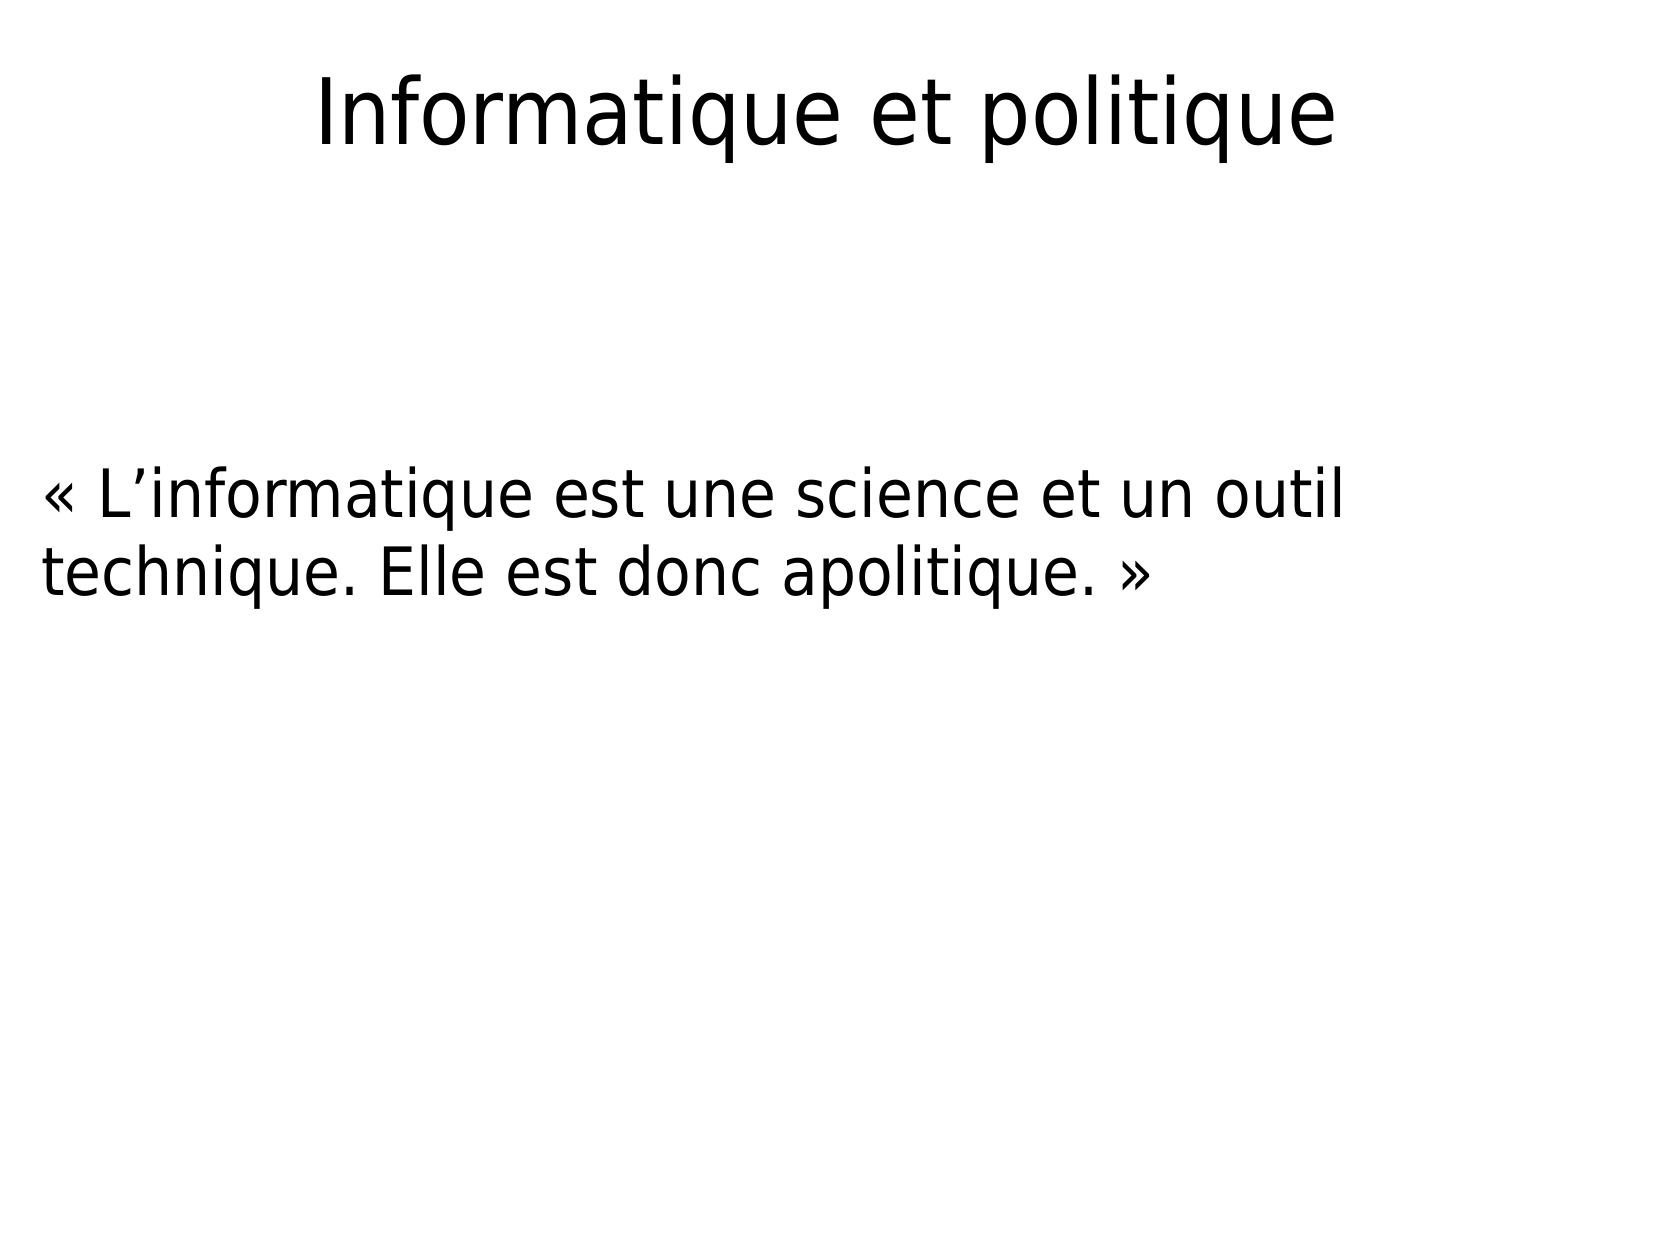

# Informatique et politique
« L’informatique est une science et un outil technique. Elle est donc apolitique. »